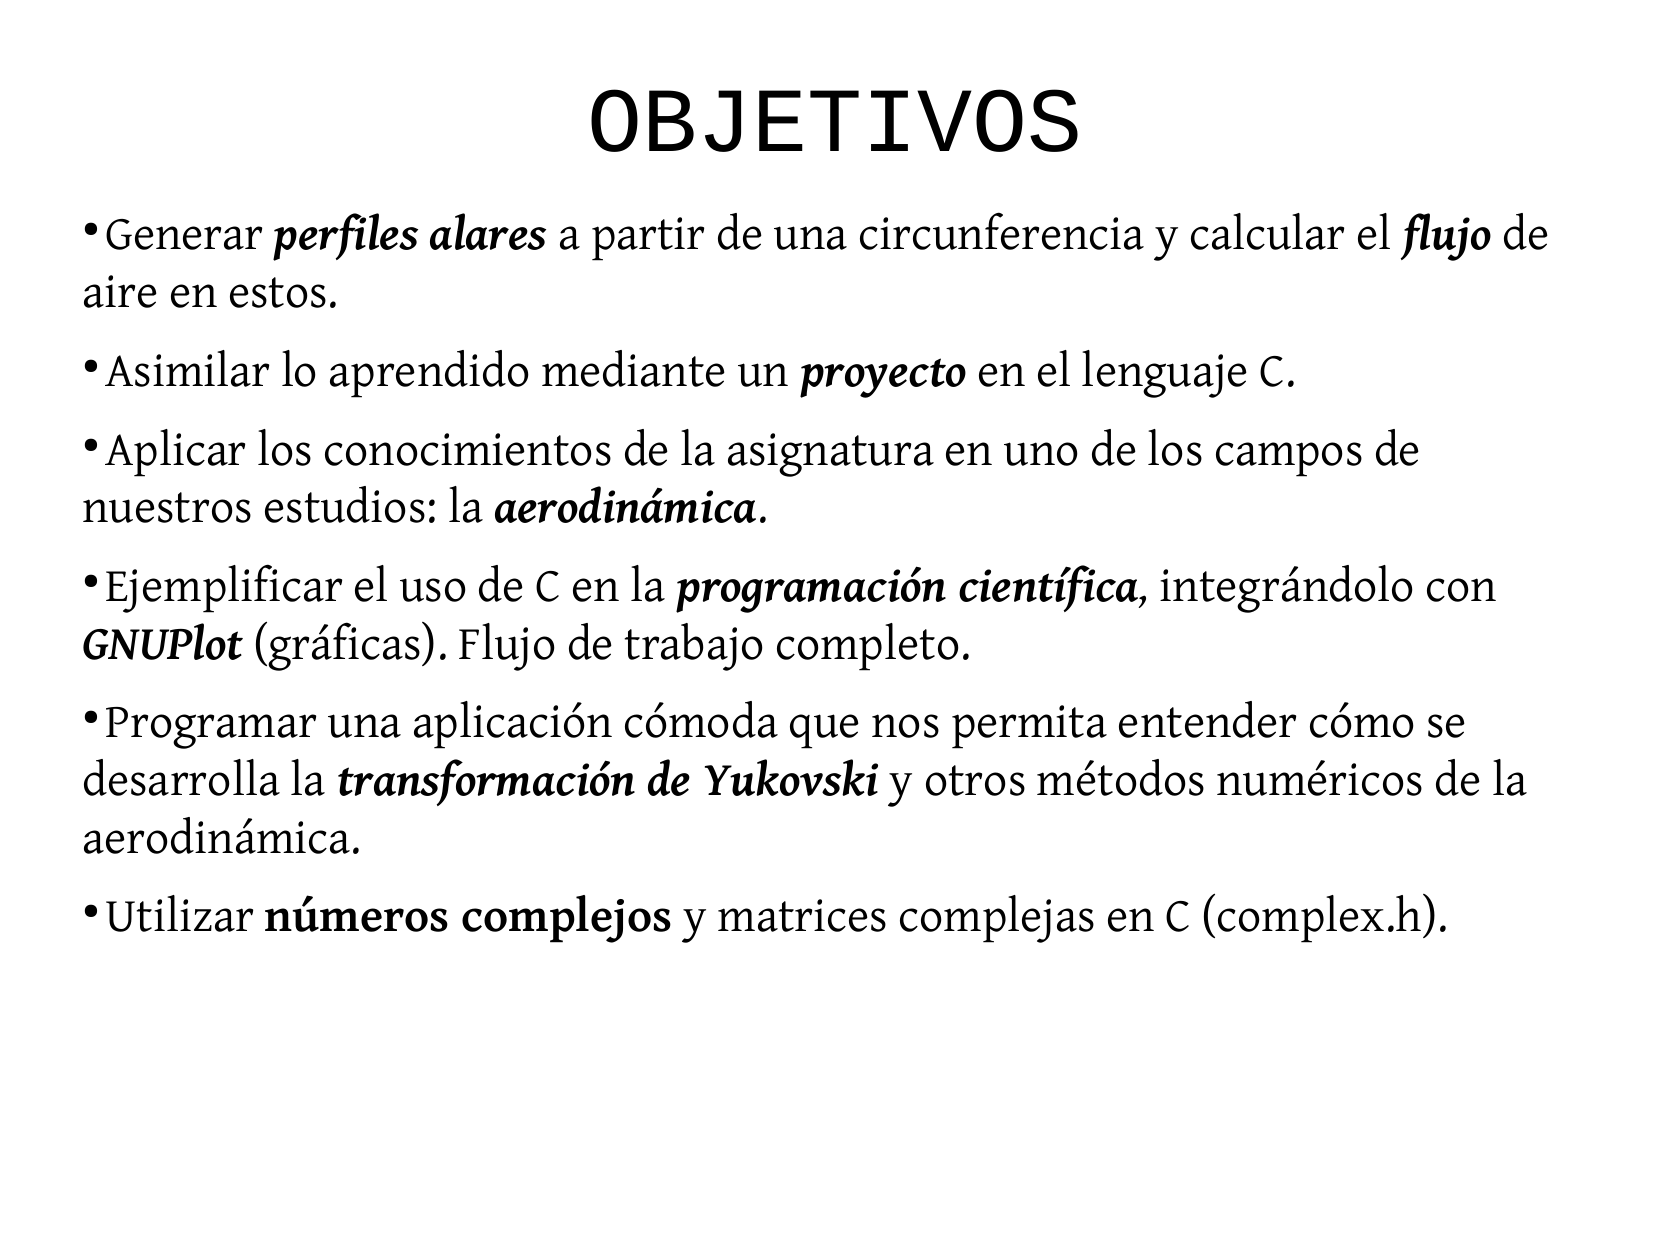

# OBJETIVOS
 Generar perfiles alares a partir de una circunferencia y calcular el flujo de aire en estos.
 Asimilar lo aprendido mediante un proyecto en el lenguaje C.
 Aplicar los conocimientos de la asignatura en uno de los campos de nuestros estudios: la aerodinámica.
 Ejemplificar el uso de C en la programación científica, integrándolo con GNUPlot (gráficas). Flujo de trabajo completo.
 Programar una aplicación cómoda que nos permita entender cómo se desarrolla la transformación de Yukovski y otros métodos numéricos de la aerodinámica.
 Utilizar números complejos y matrices complejas en C (complex.h).